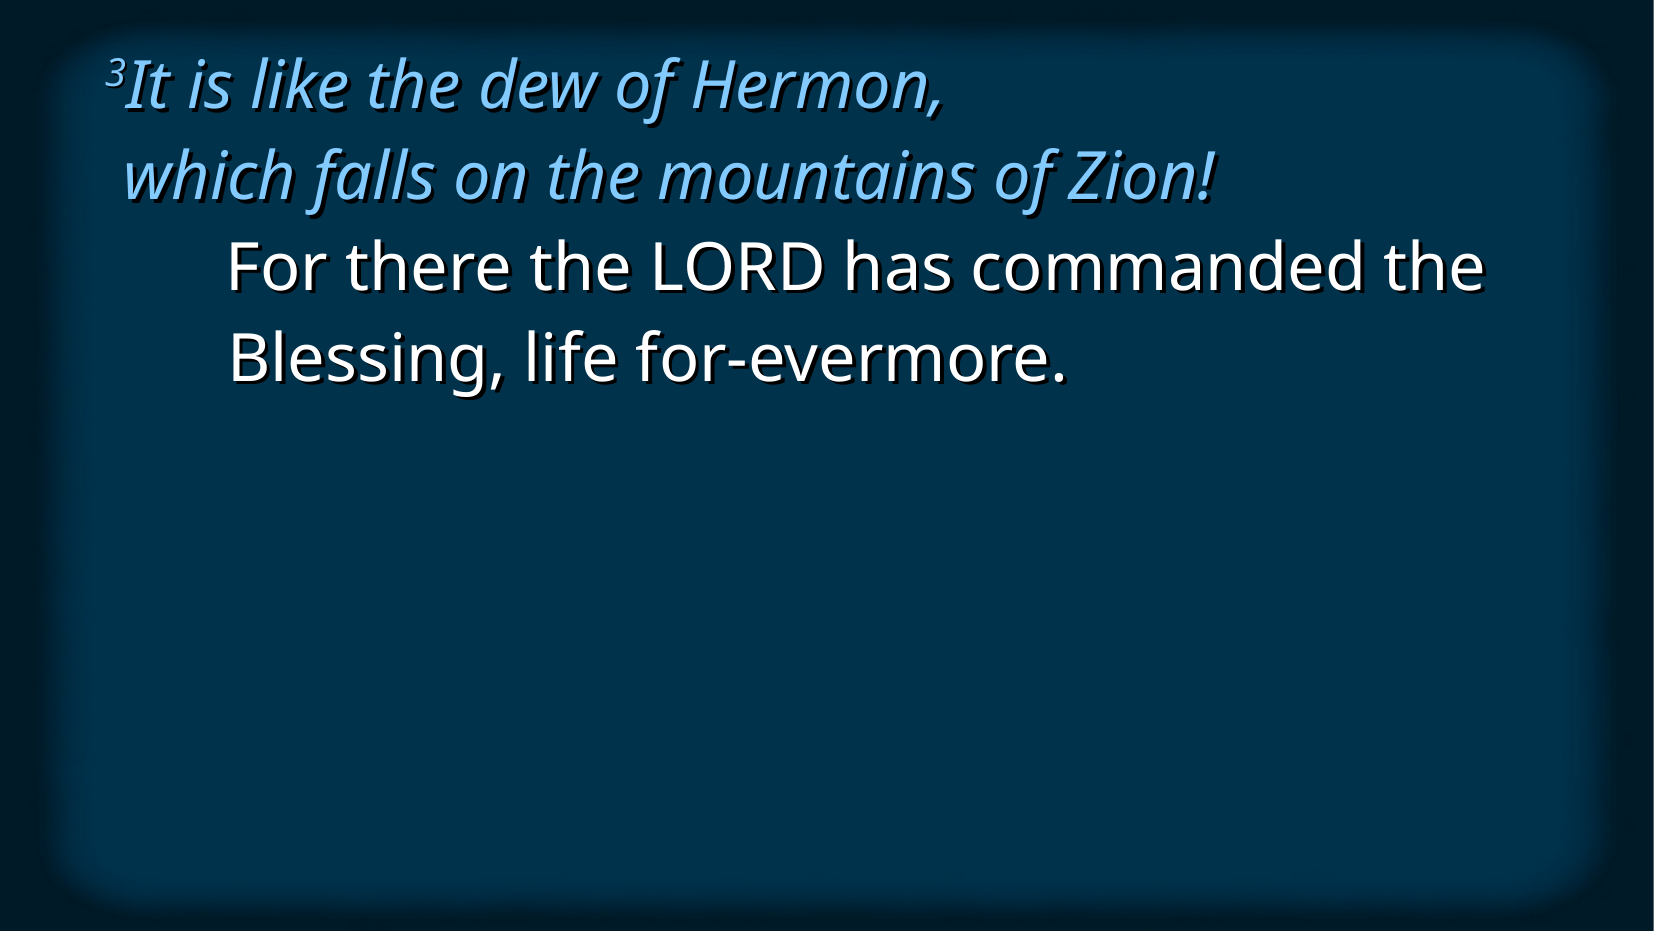

3It is like the dew of Hermon,
which falls on the mountains of Zion!
 For there the LORD has commanded the
 Blessing, life for-evermore.